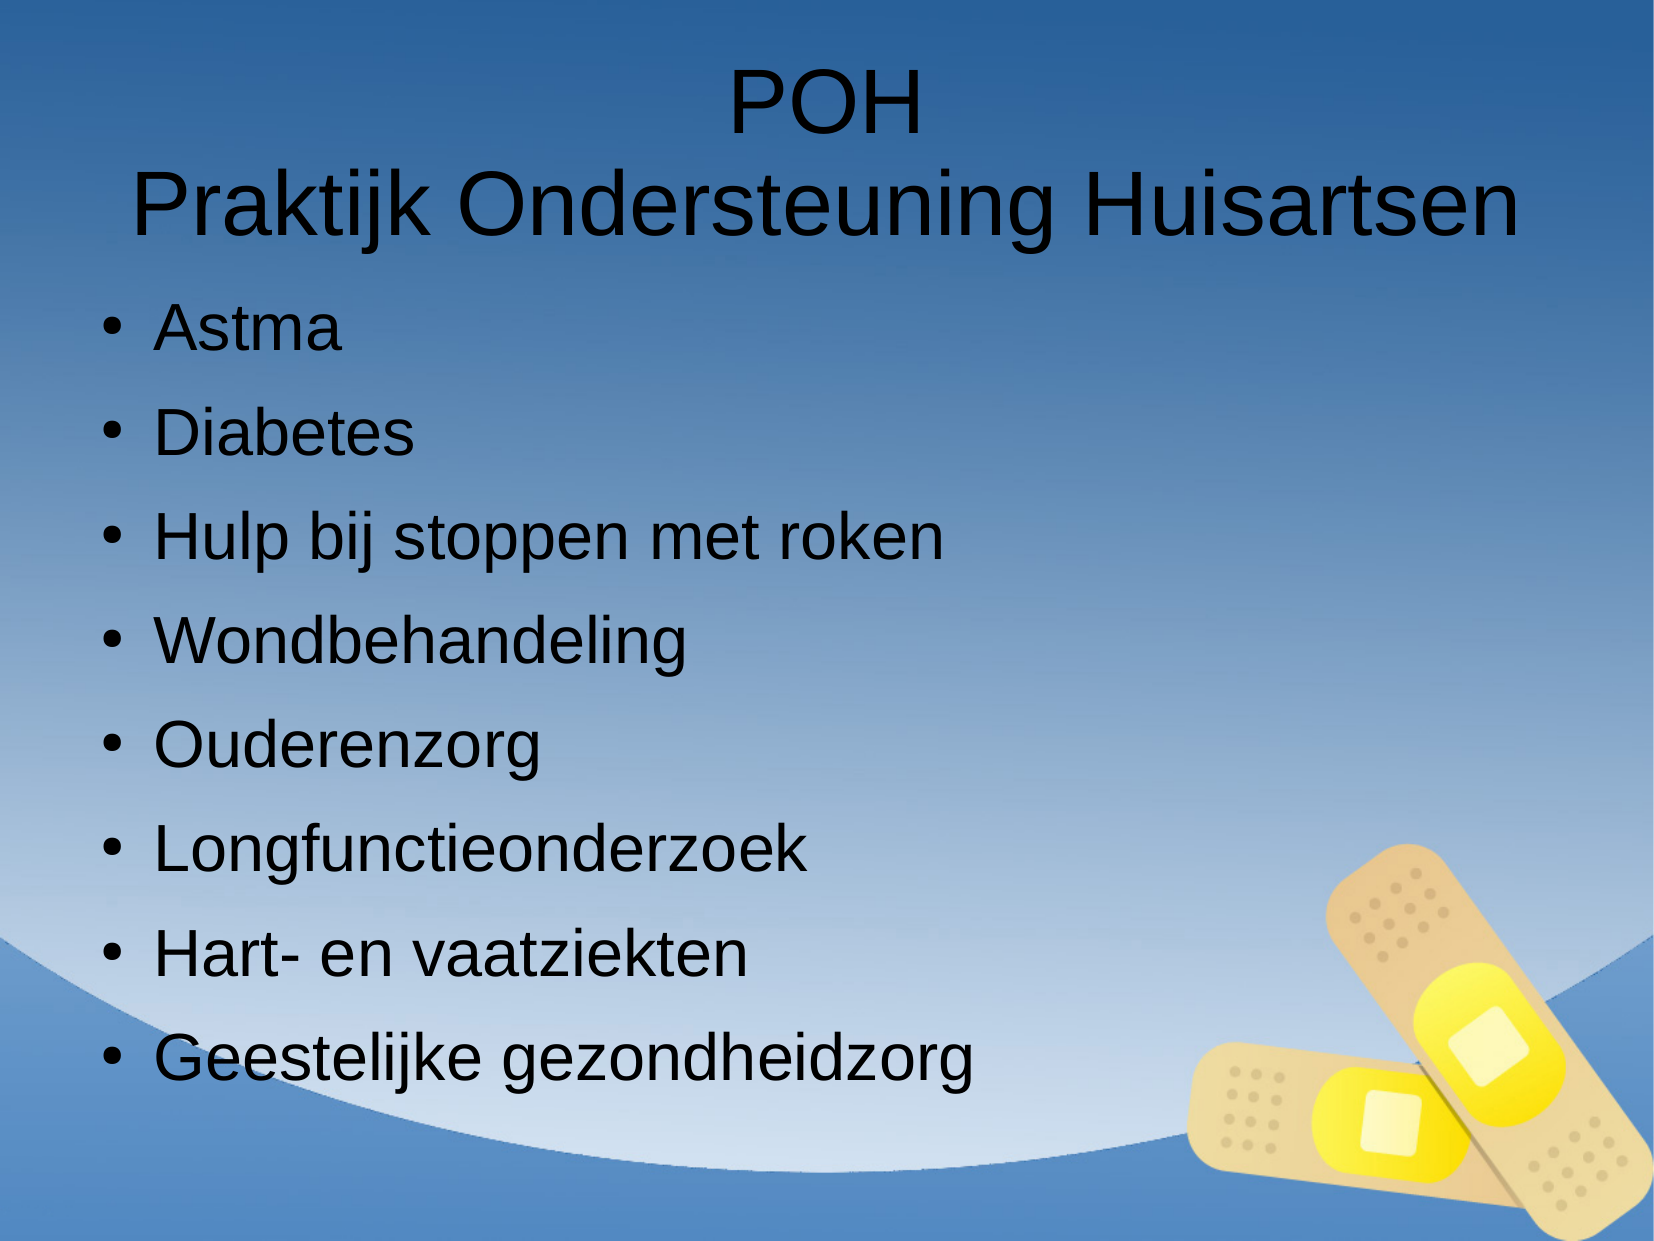

# POH Praktijk Ondersteuning Huisartsen
Astma
Diabetes
Hulp bij stoppen met roken
Wondbehandeling
Ouderenzorg
Longfunctieonderzoek
Hart- en vaatziekten
Geestelijke gezondheidzorg